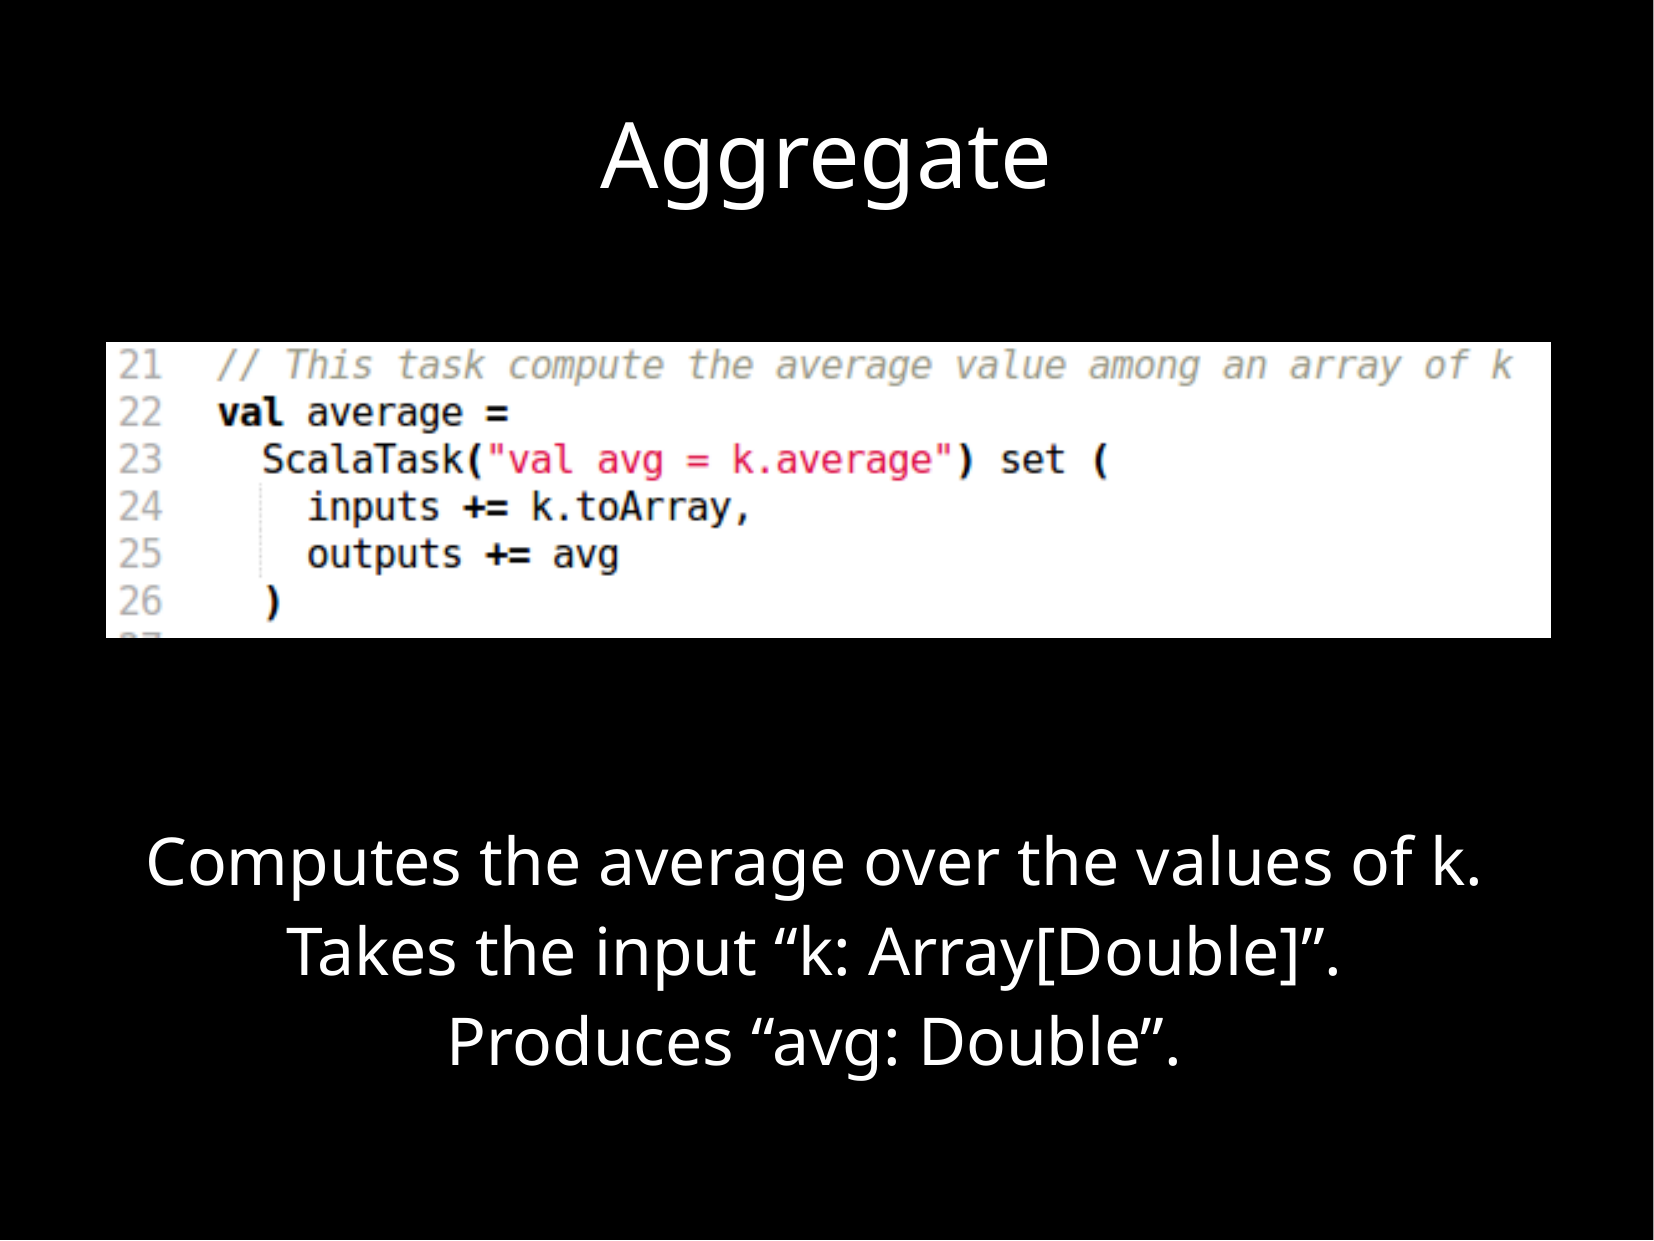

# Aggregate
Computes the average over the values of k.
Takes the input “k: Array[Double]”.
Produces “avg: Double”.